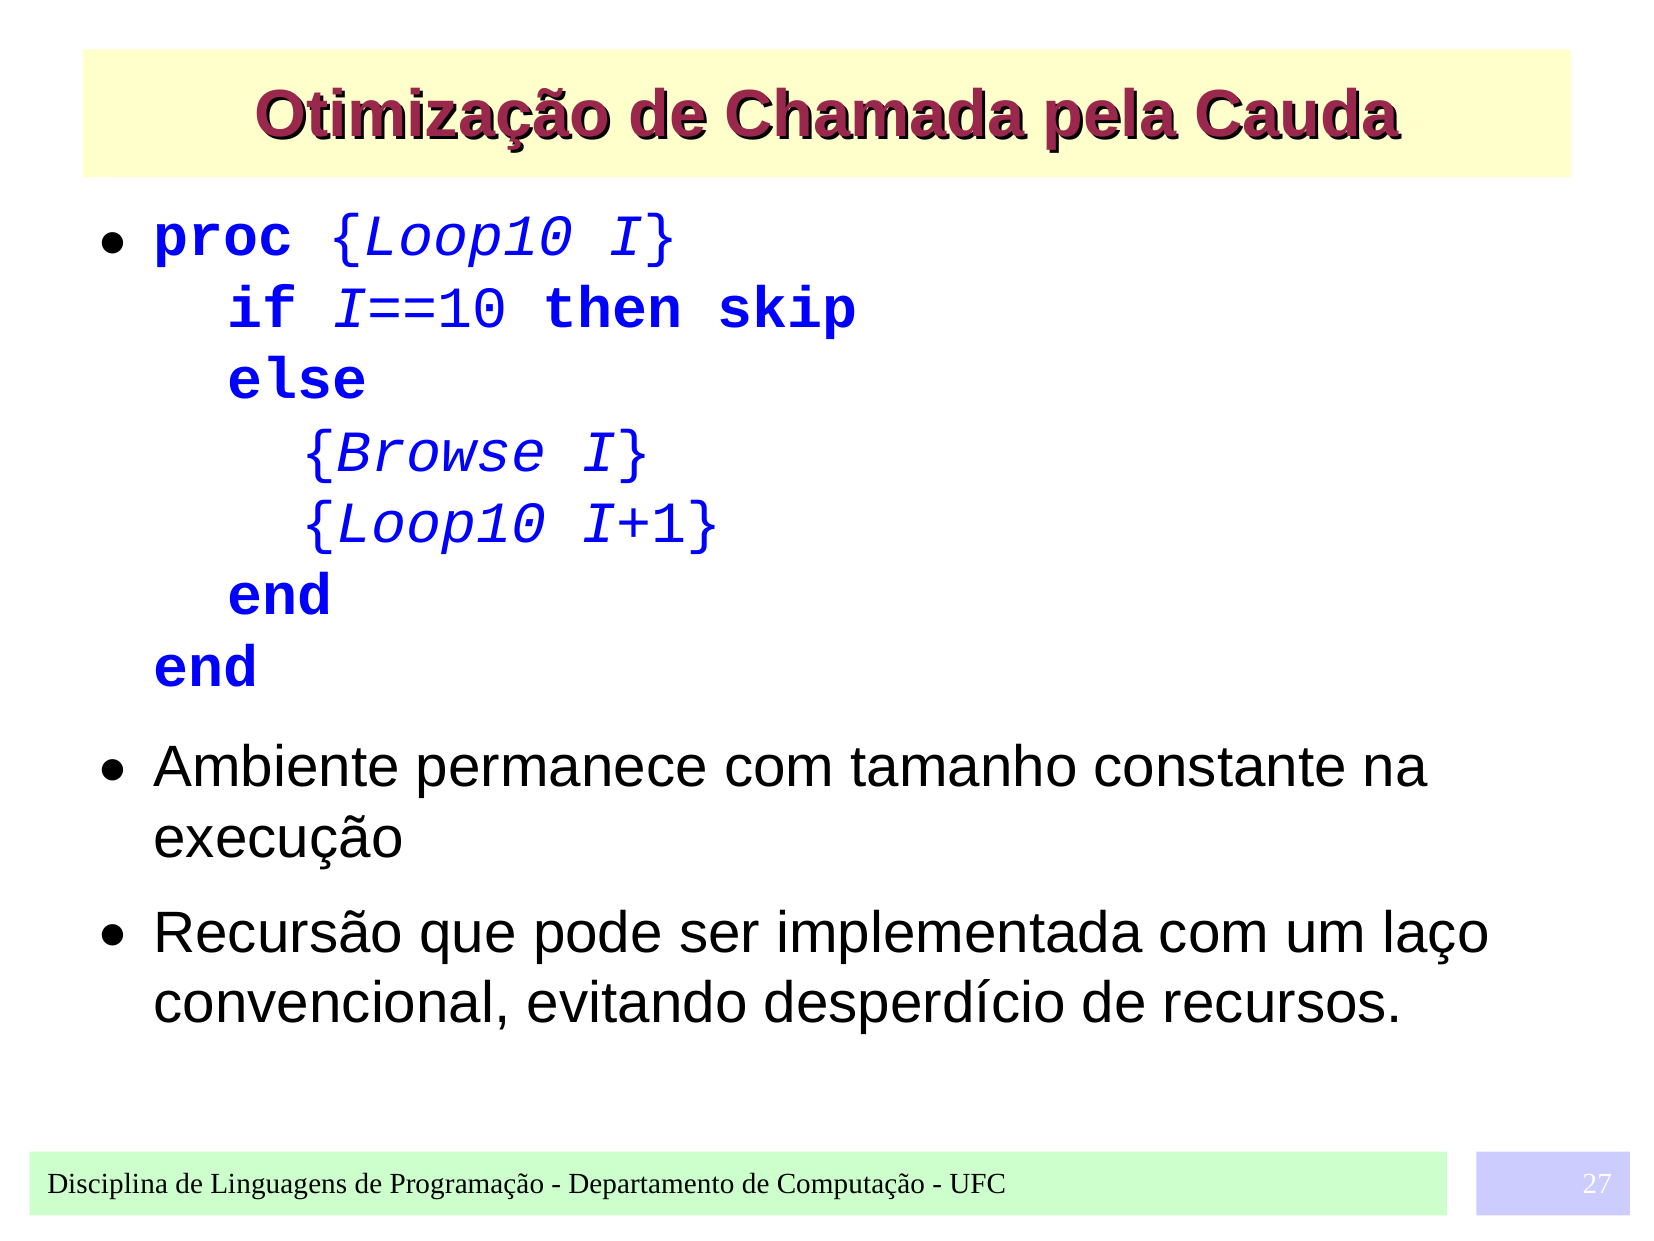

# Otimização de Chamada pela Cauda
proc {Loop10 I}
	if I==10 then skip
	else
		{Browse I}
		{Loop10 I+1}
	end
end
Ambiente permanece com tamanho constante na execução
Recursão que pode ser implementada com um laço convencional, evitando desperdício de recursos.
Disciplina de Linguagens de Programação - Departamento de Computação - UFC
27